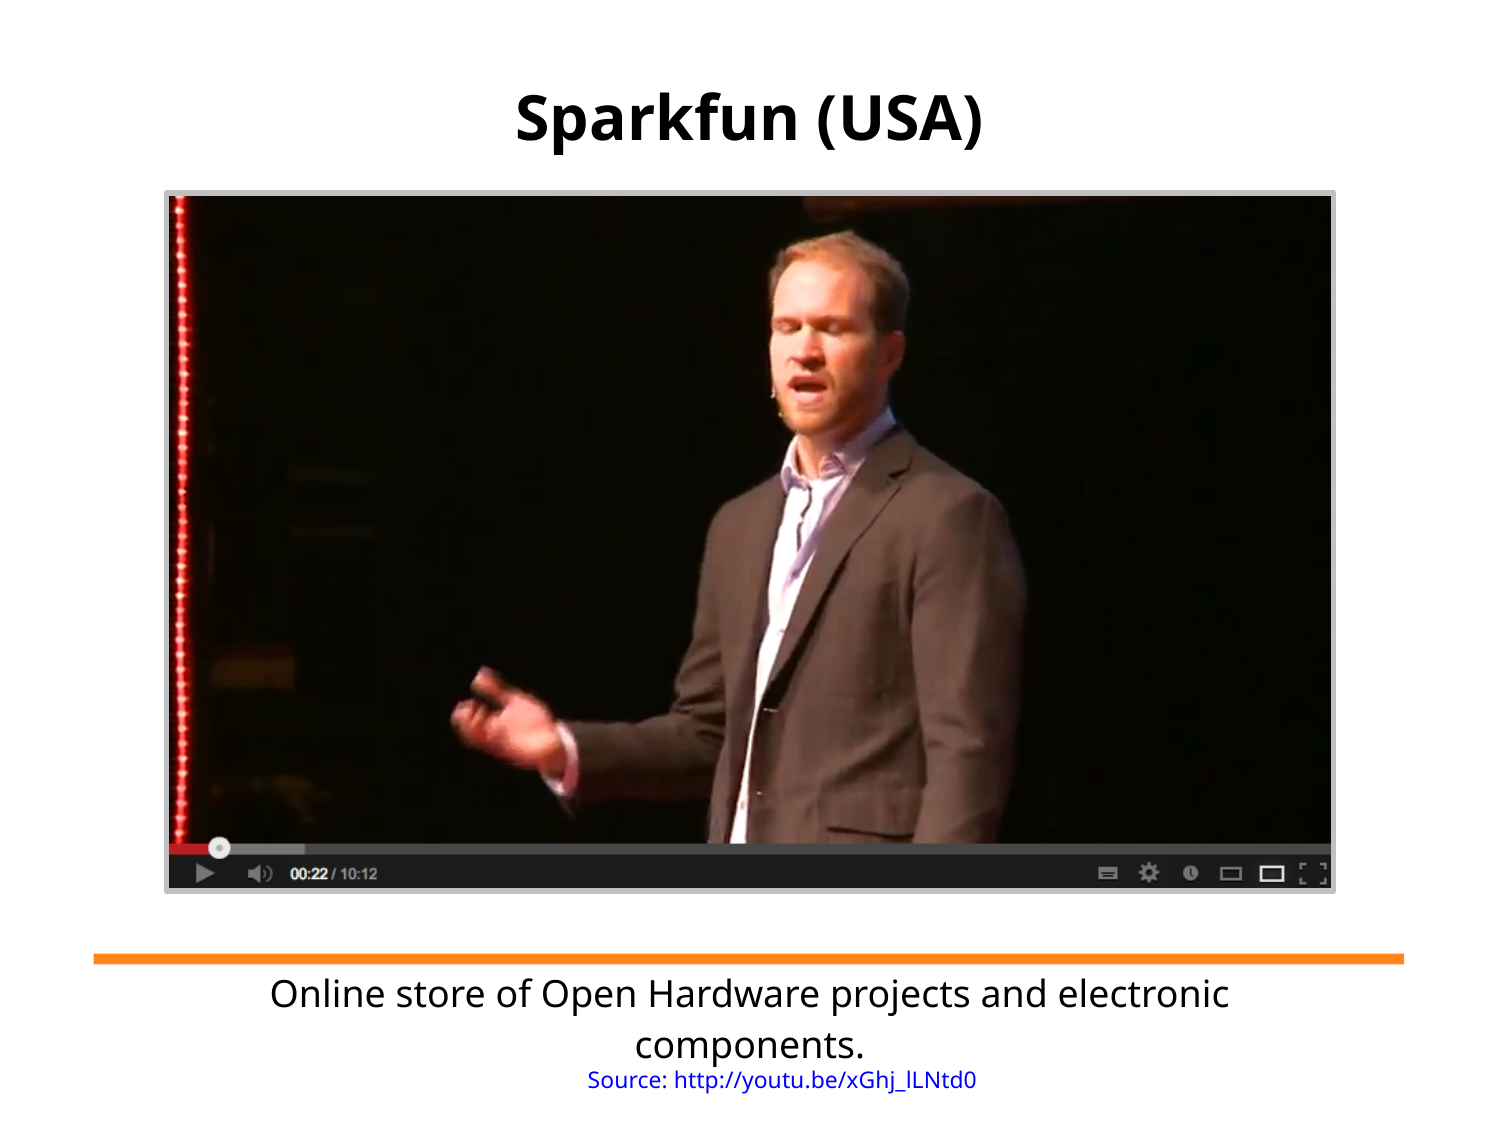

# Sparkfun (USA)
Online store of Open Hardware projects and electronic components.
Source: http://youtu.be/xGhj_lLNtd0